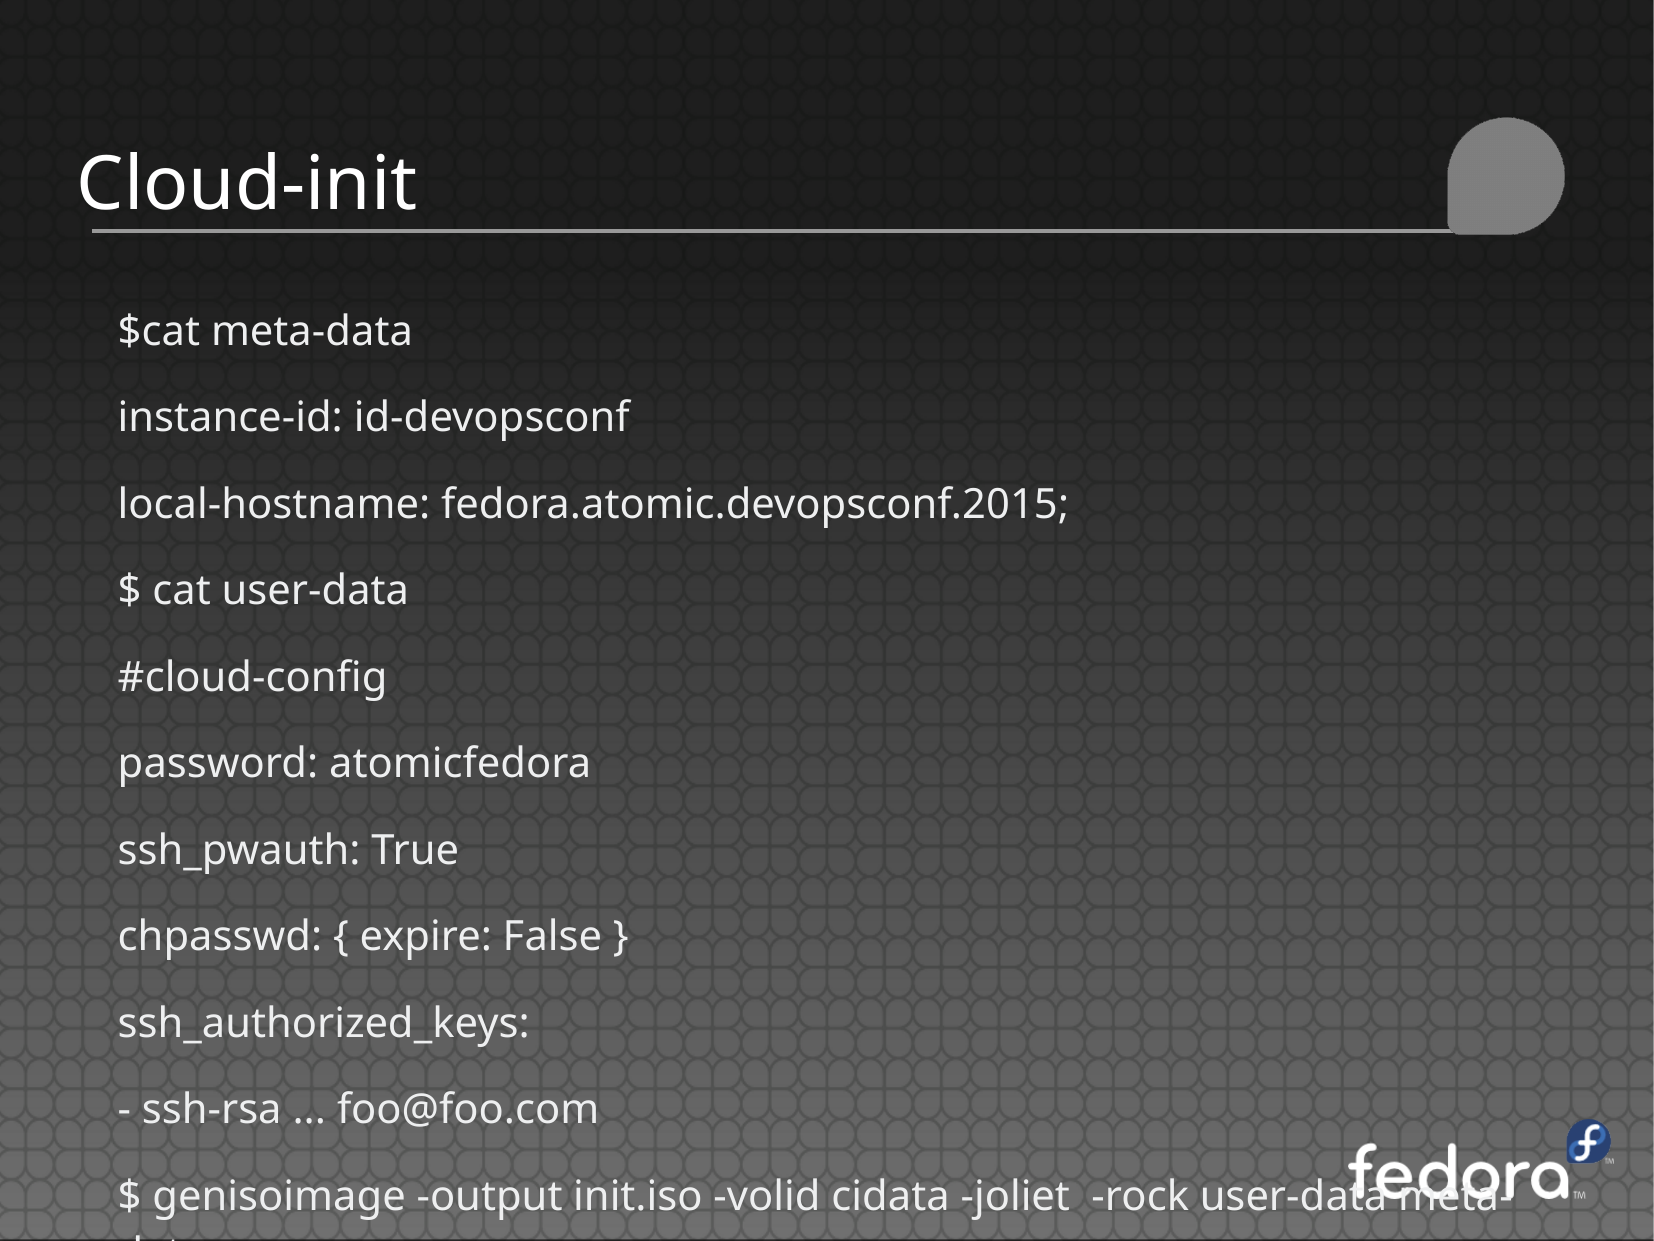

# Cloud-init
$cat meta-data
instance-id: id-devopsconf
local-hostname: fedora.atomic.devopsconf.2015;
$ cat user-data
#cloud-config
password: atomicfedora
ssh_pwauth: True
chpasswd: { expire: False }
ssh_authorized_keys:
- ssh-rsa ... foo@foo.com
$ genisoimage -output init.iso -volid cidata -joliet -rock user-data meta-data